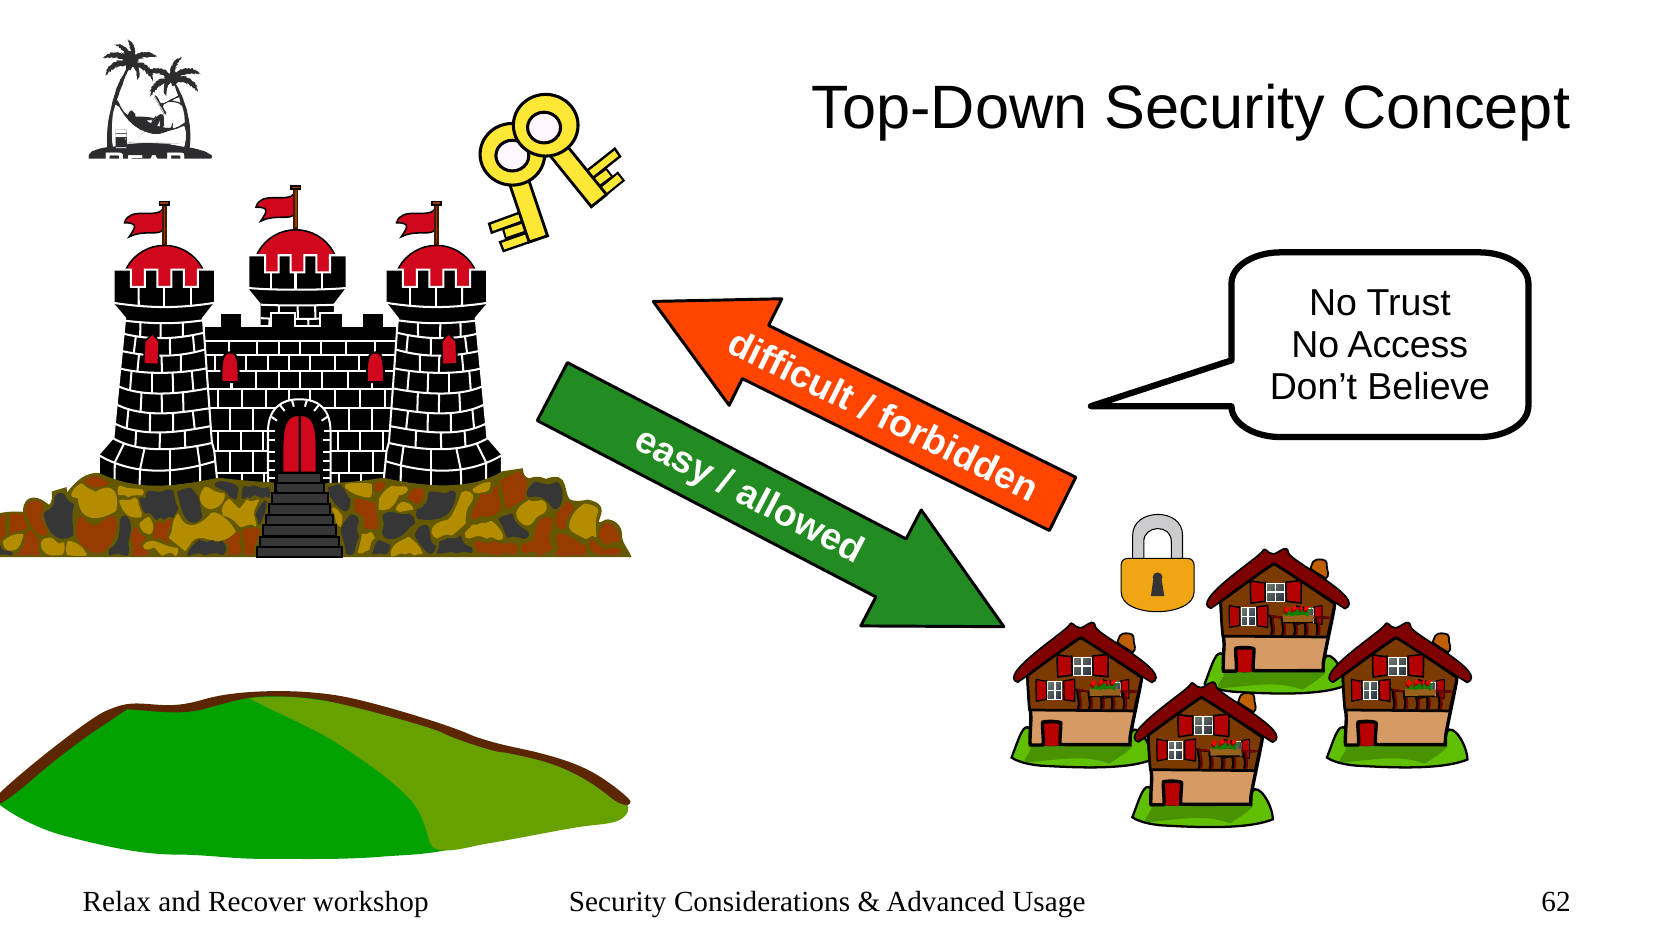

# Top-Down Security Concept
No Trust
No Access
Don’t Believe
difficult / forbidden
easy / allowed
Relax and Recover workshop
Security Considerations & Advanced Usage
62